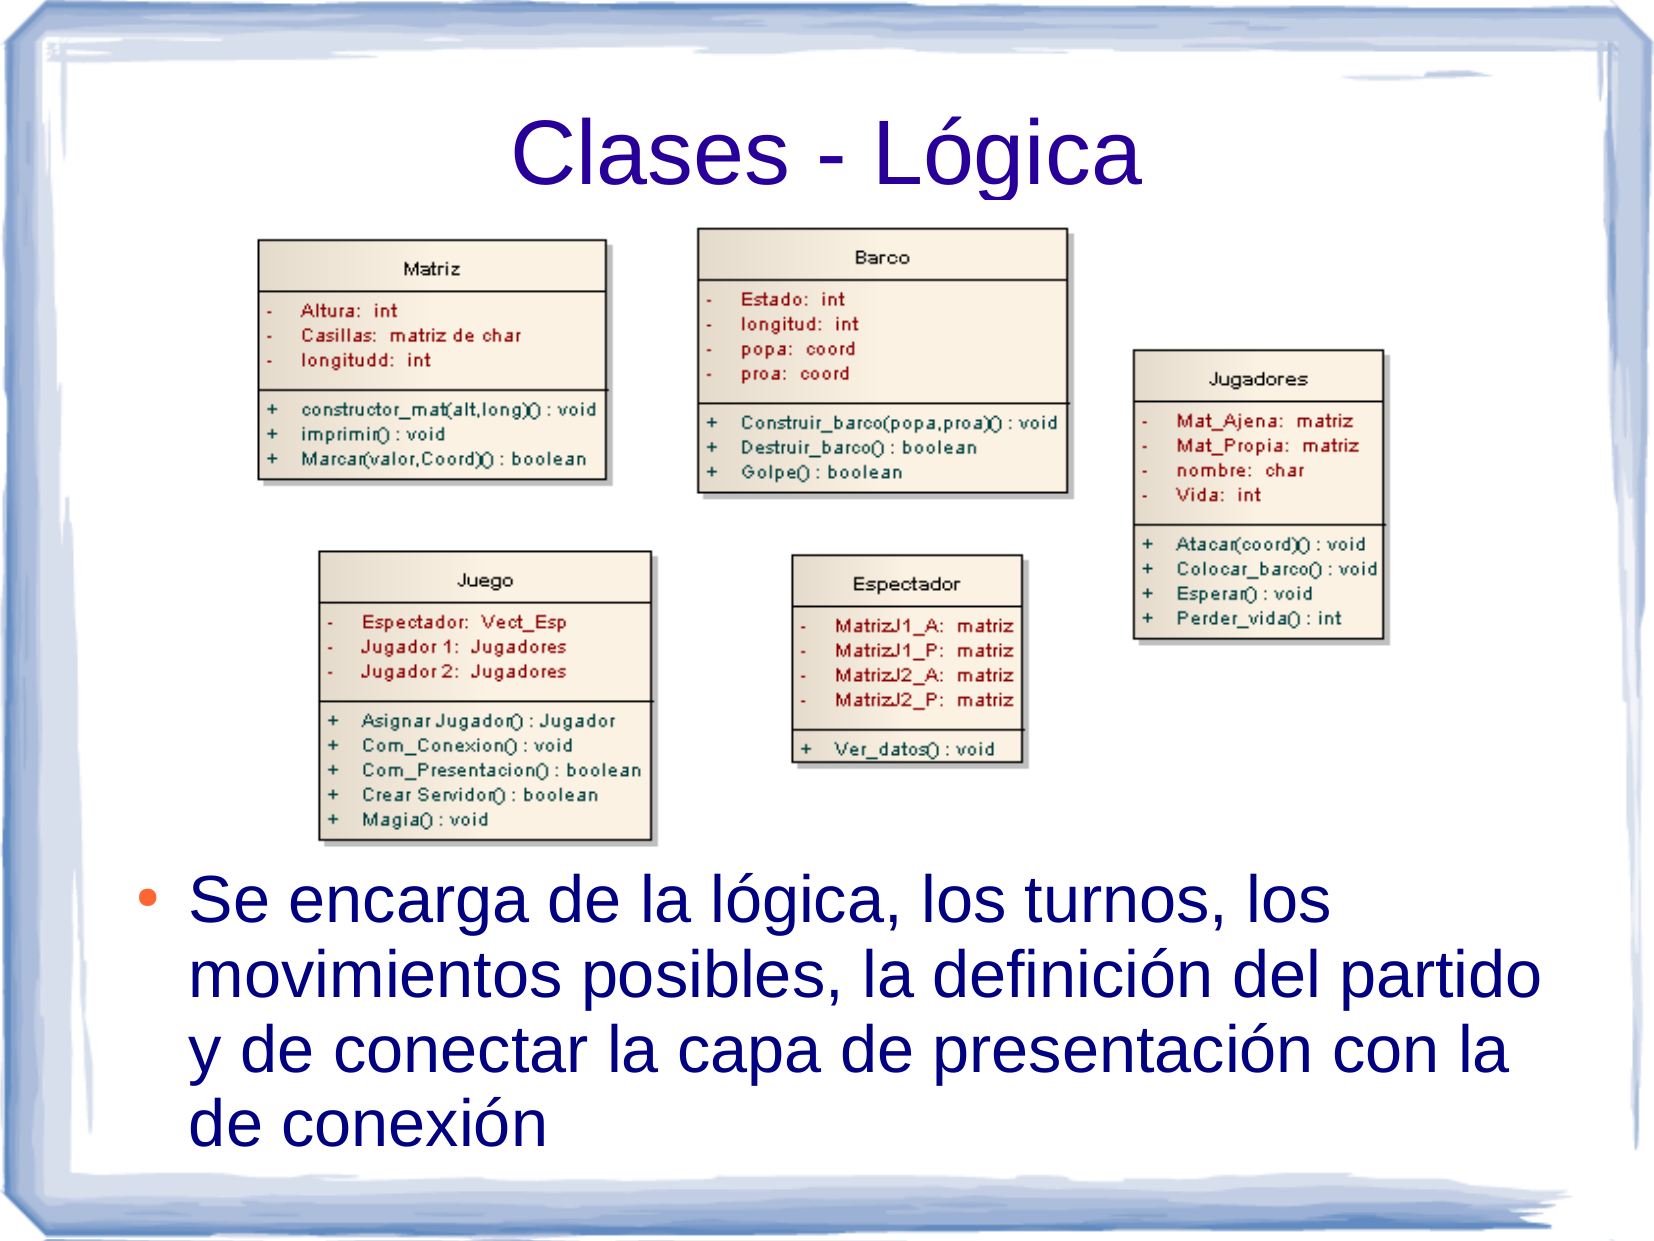

# Clases - Lógica
Se encarga de la lógica, los turnos, los movimientos posibles, la definición del partido y de conectar la capa de presentación con la de conexión